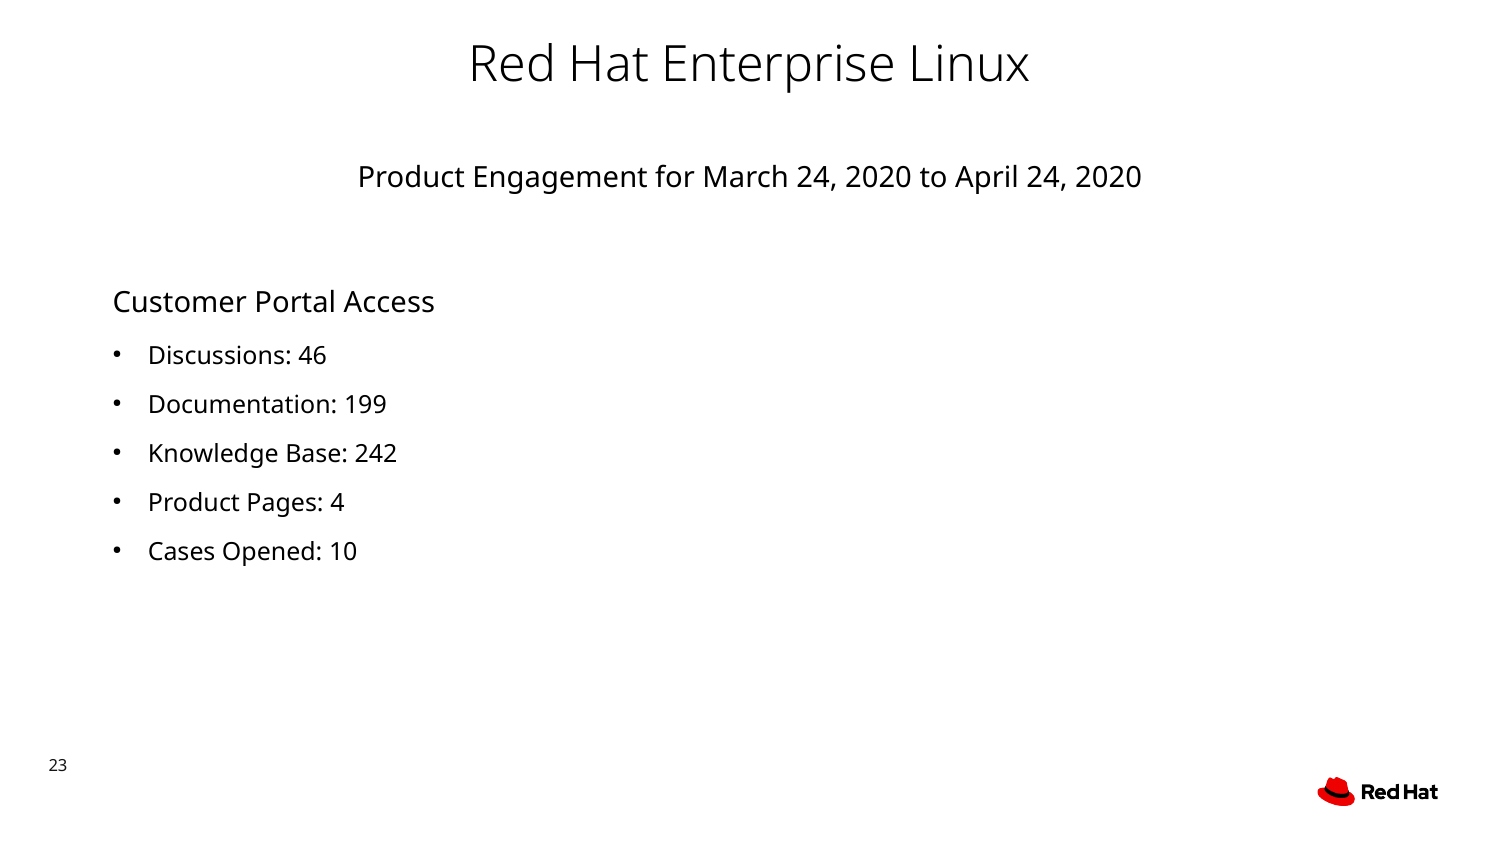

# Red Hat Enterprise Linux
Product Engagement for March 24, 2020 to April 24, 2020
Customer Portal Access
Discussions: 46
Documentation: 199
Knowledge Base: 242
Product Pages: 4
Cases Opened: 10
23